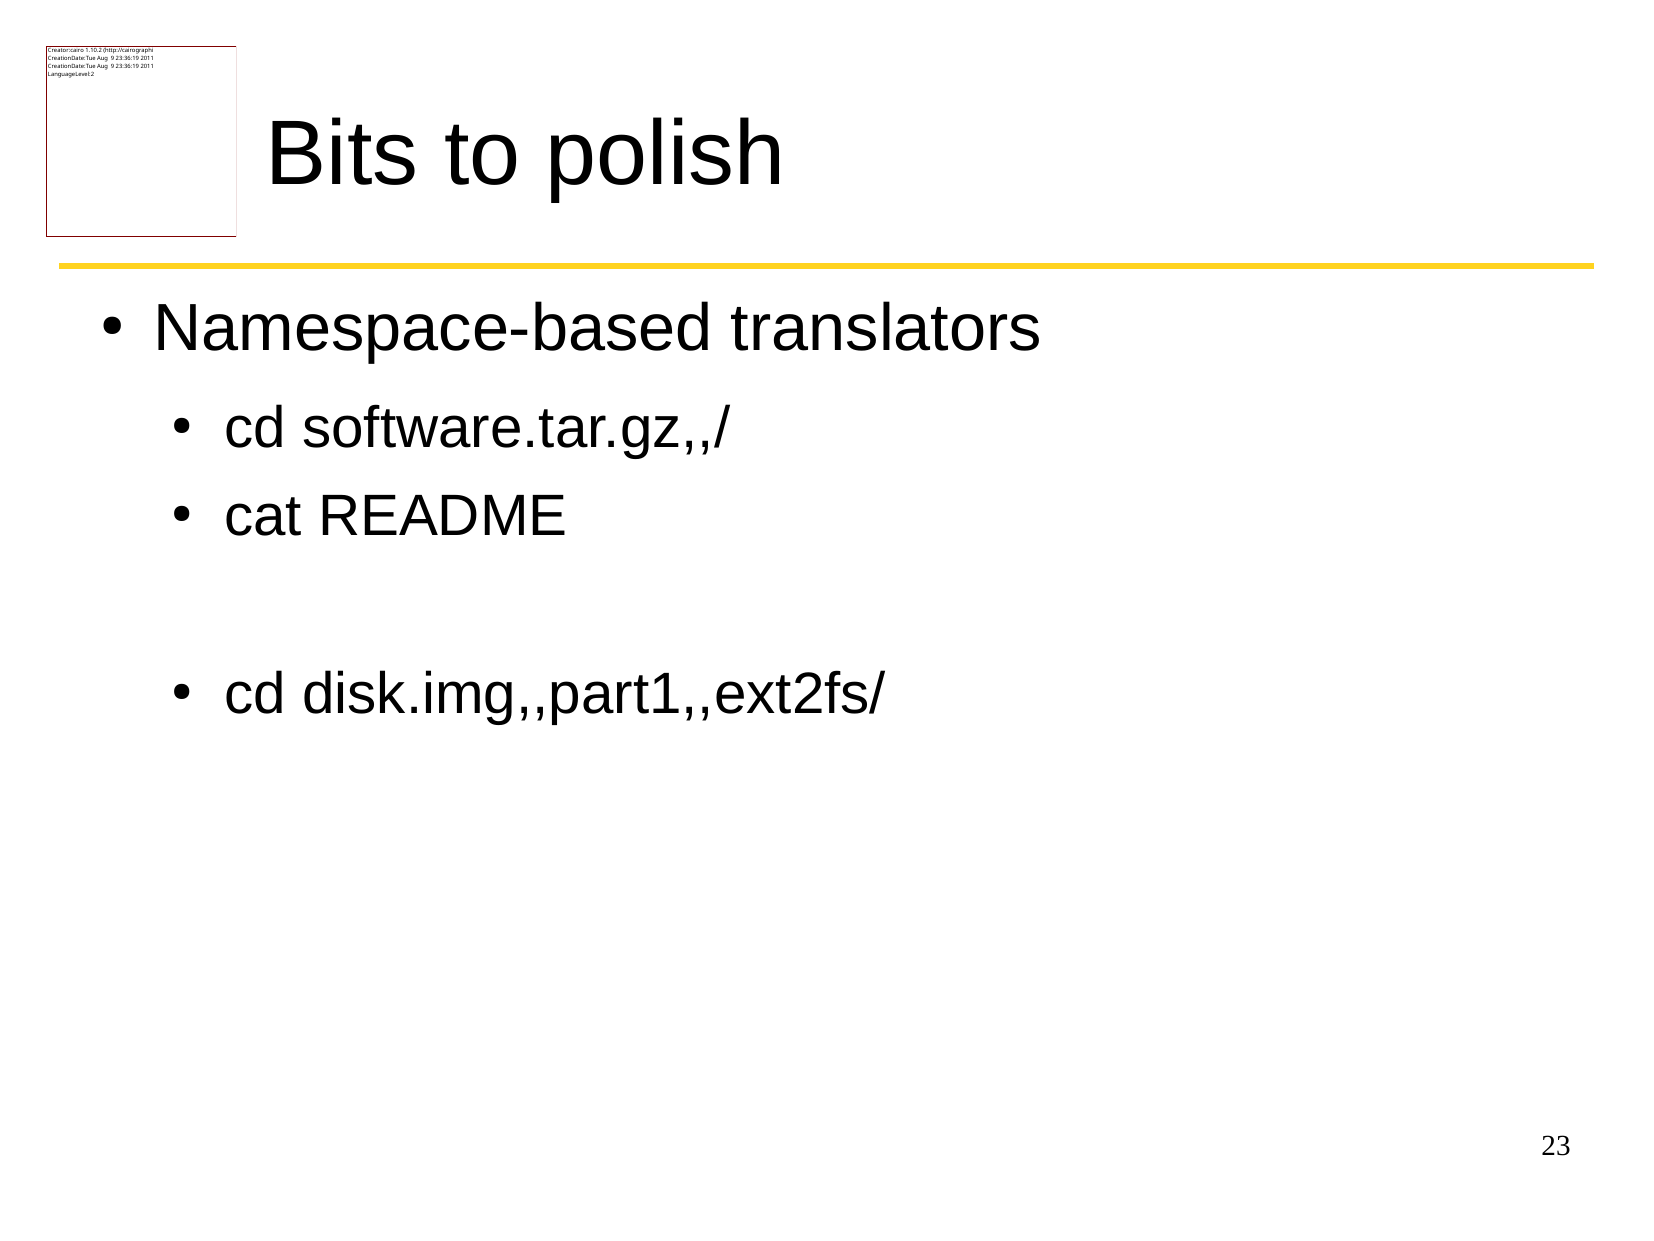

# Bits to polish
Namespace-based translators
cd software.tar.gz,,/
cat README
cd disk.img,,part1,,ext2fs/
23